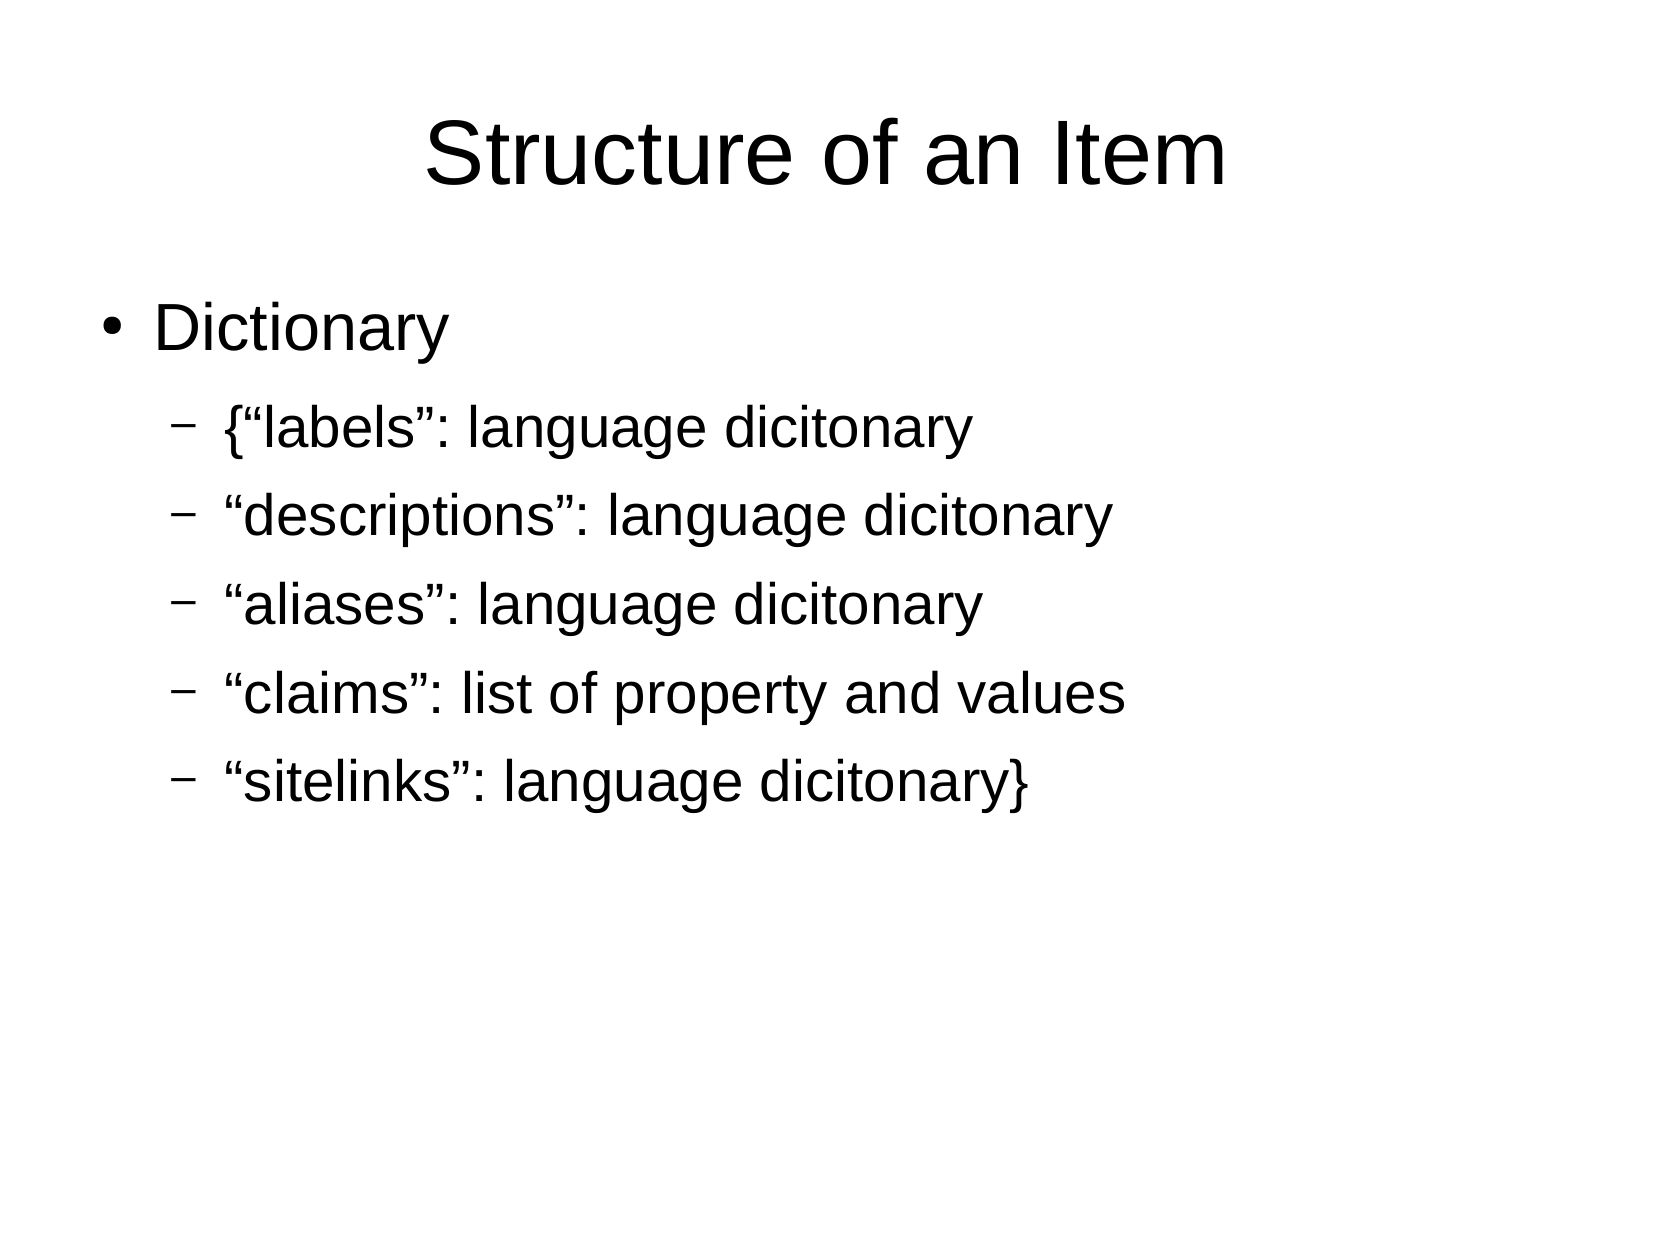

# Structure of an Item
Dictionary
{“labels”: language dicitonary
“descriptions”: language dicitonary
“aliases”: language dicitonary
“claims”: list of property and values
“sitelinks”: language dicitonary}